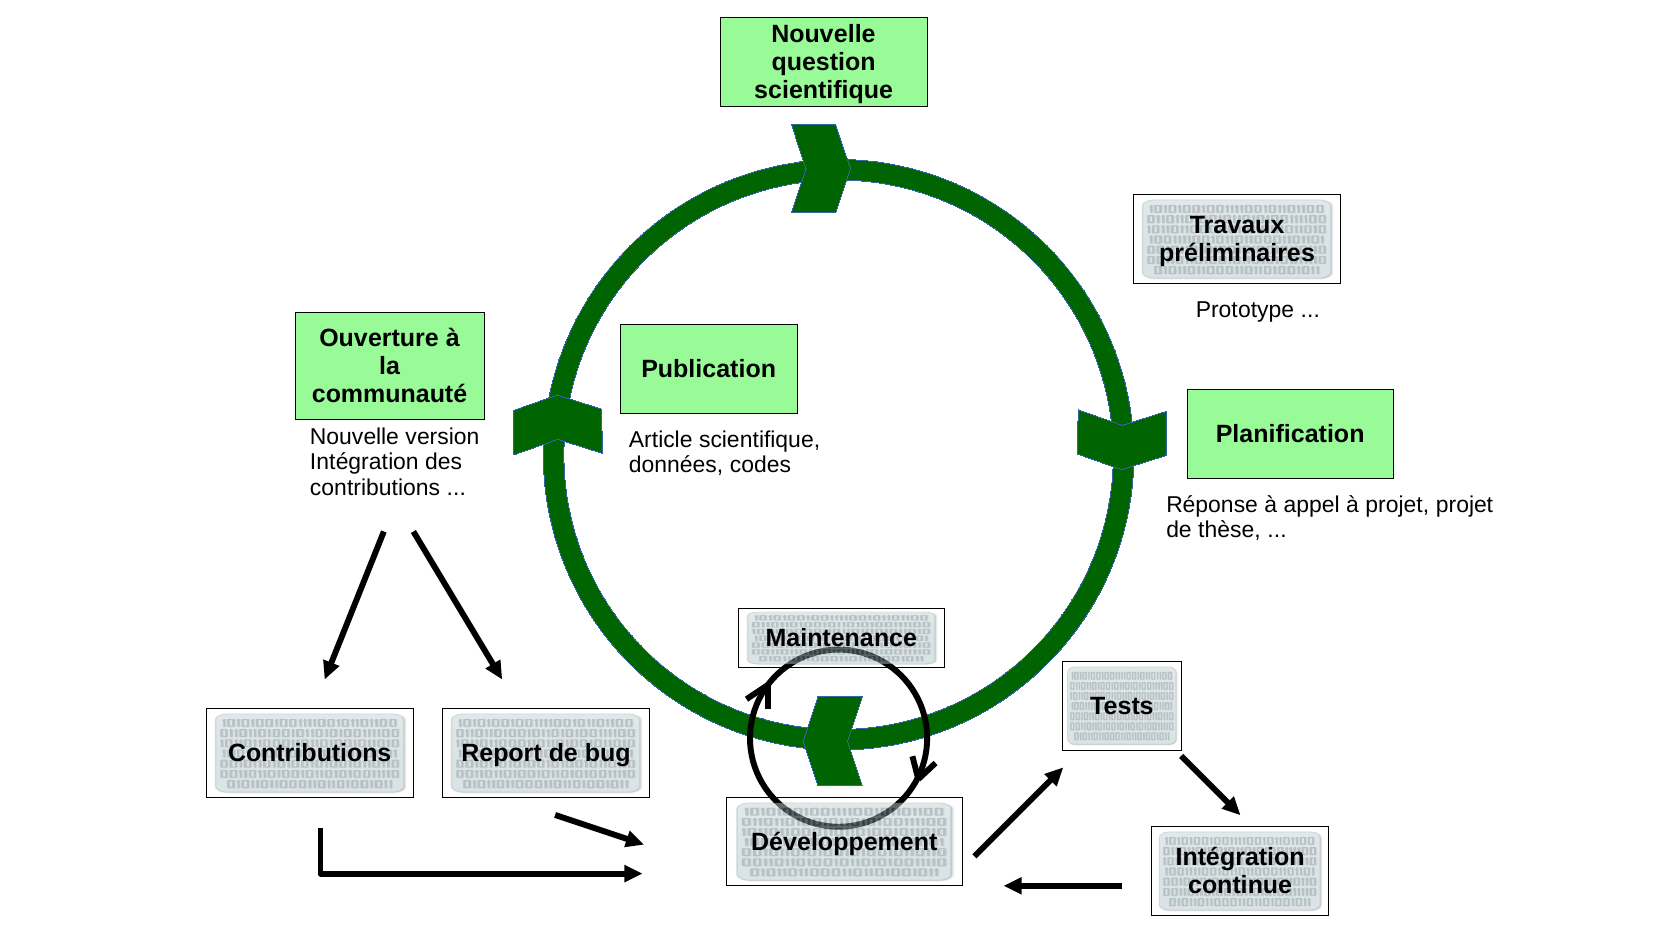

Nouvelle question scientifique
Travaux préliminaires
Prototype ...
Ouverture à la communauté
Publication
Planification
Nouvelle version
Intégration des contributions ...
Article scientifique, données, codes
Réponse à appel à projet, projet de thèse, ...
Maintenance
Tests
Contributions
Report de bug
Développement
Intégration continue